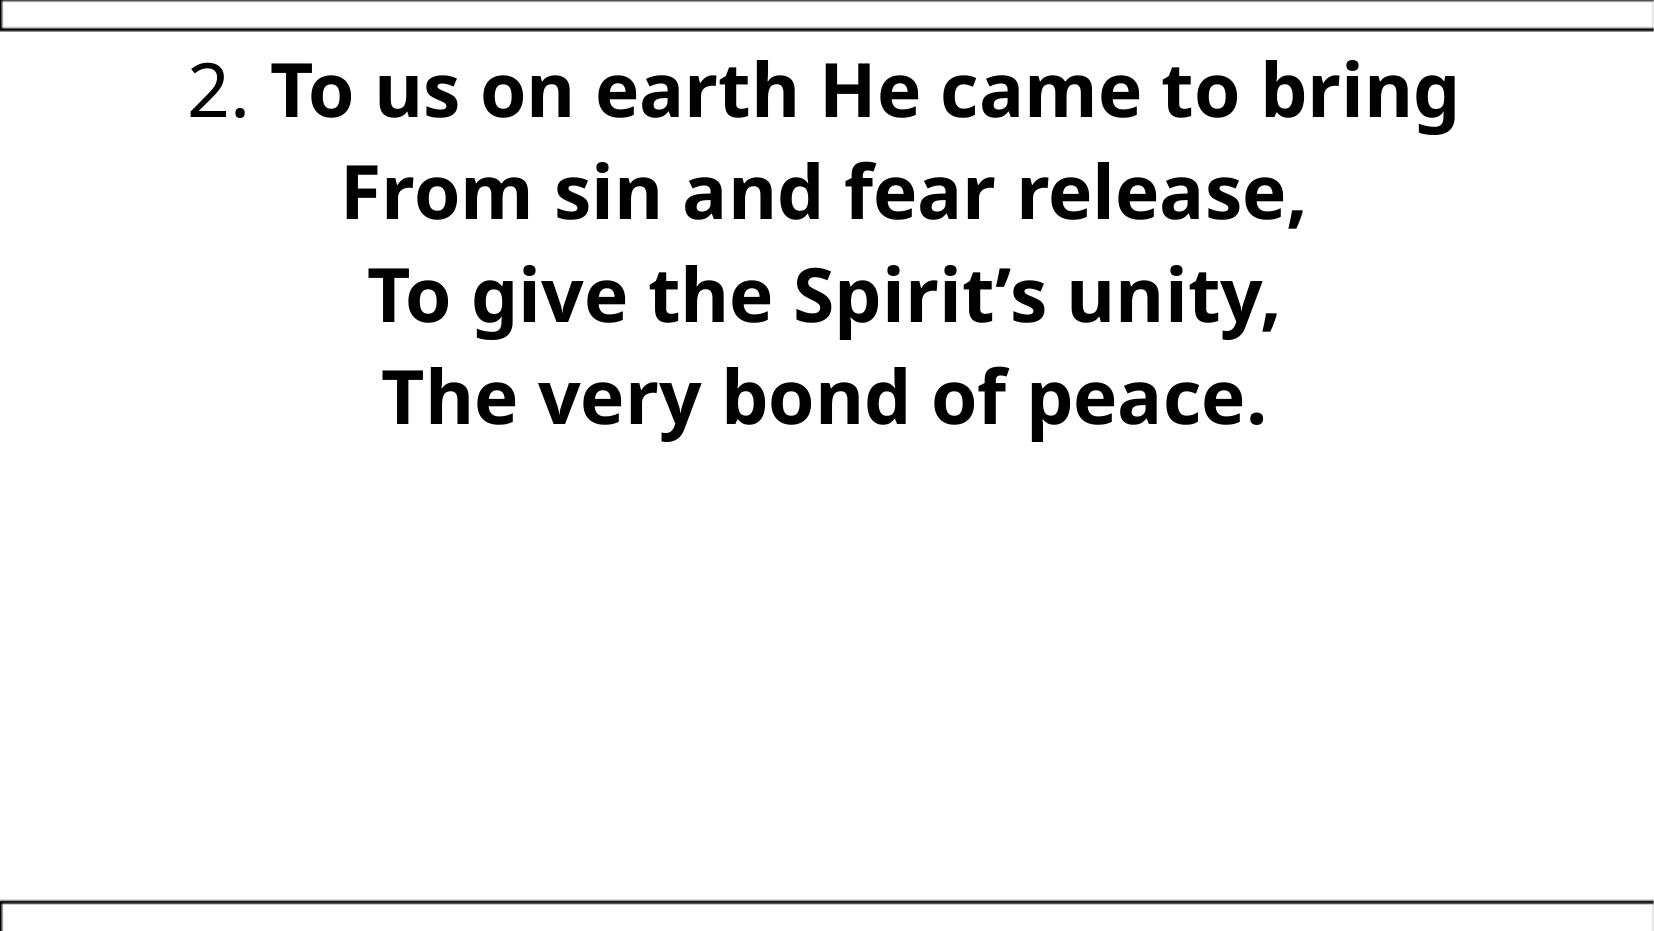

2. To us on earth He came to bring
From sin and fear release,
To give the Spirit’s unity,
The very bond of peace.